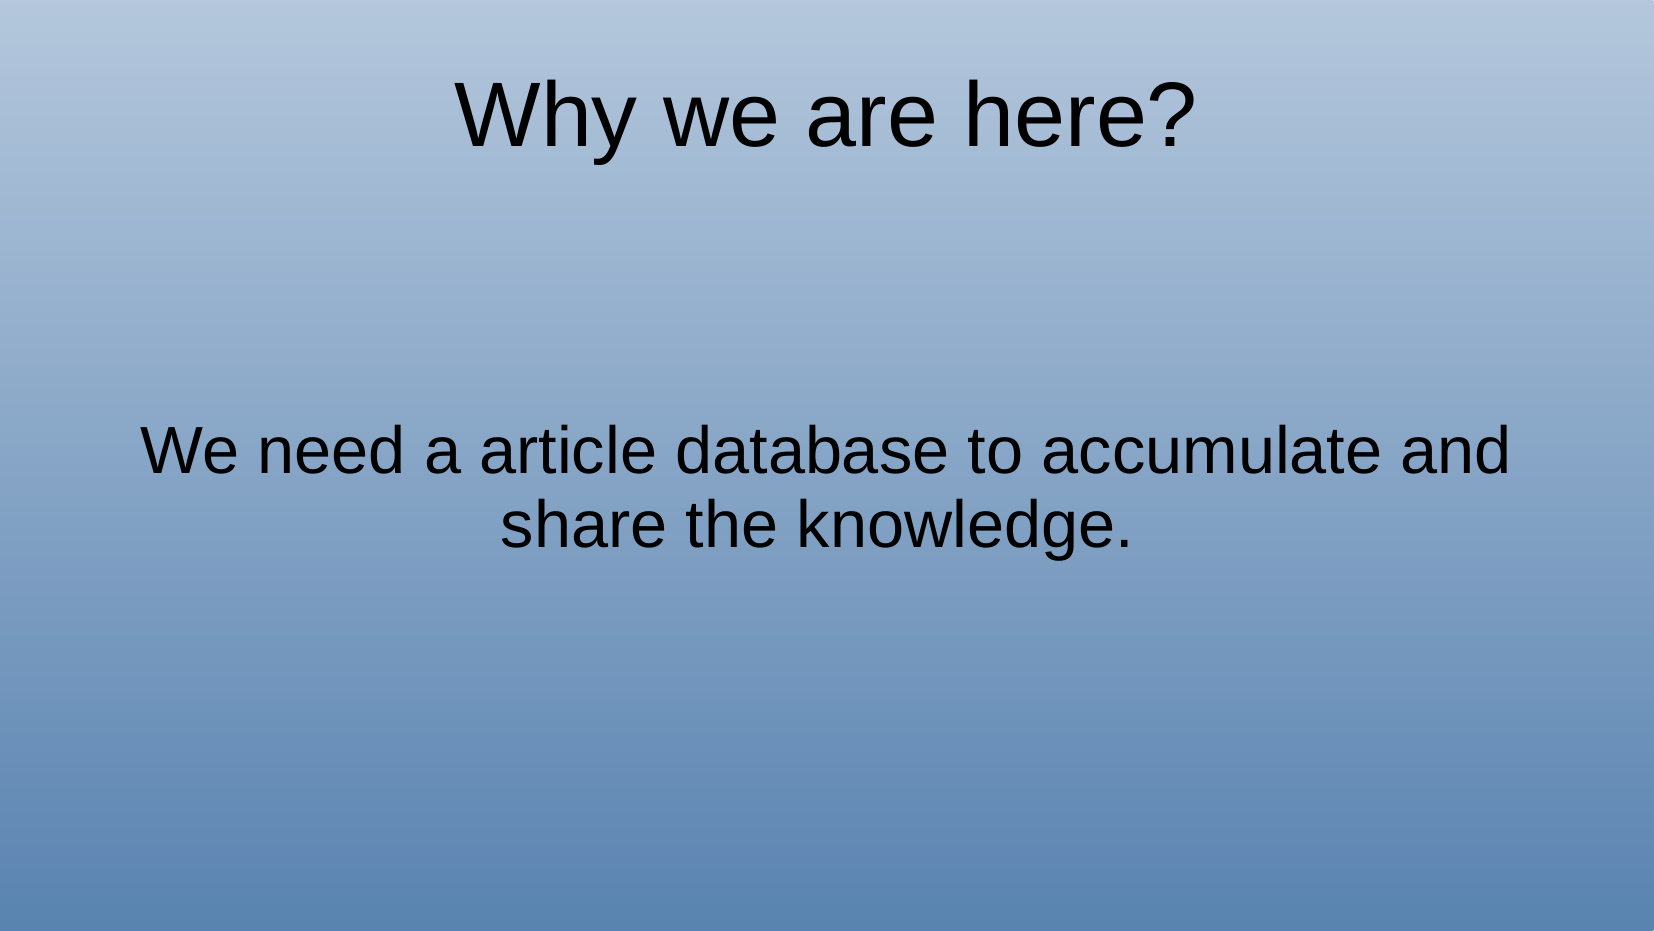

# Why we are here?
We need a article database to accumulate and share the knowledge.